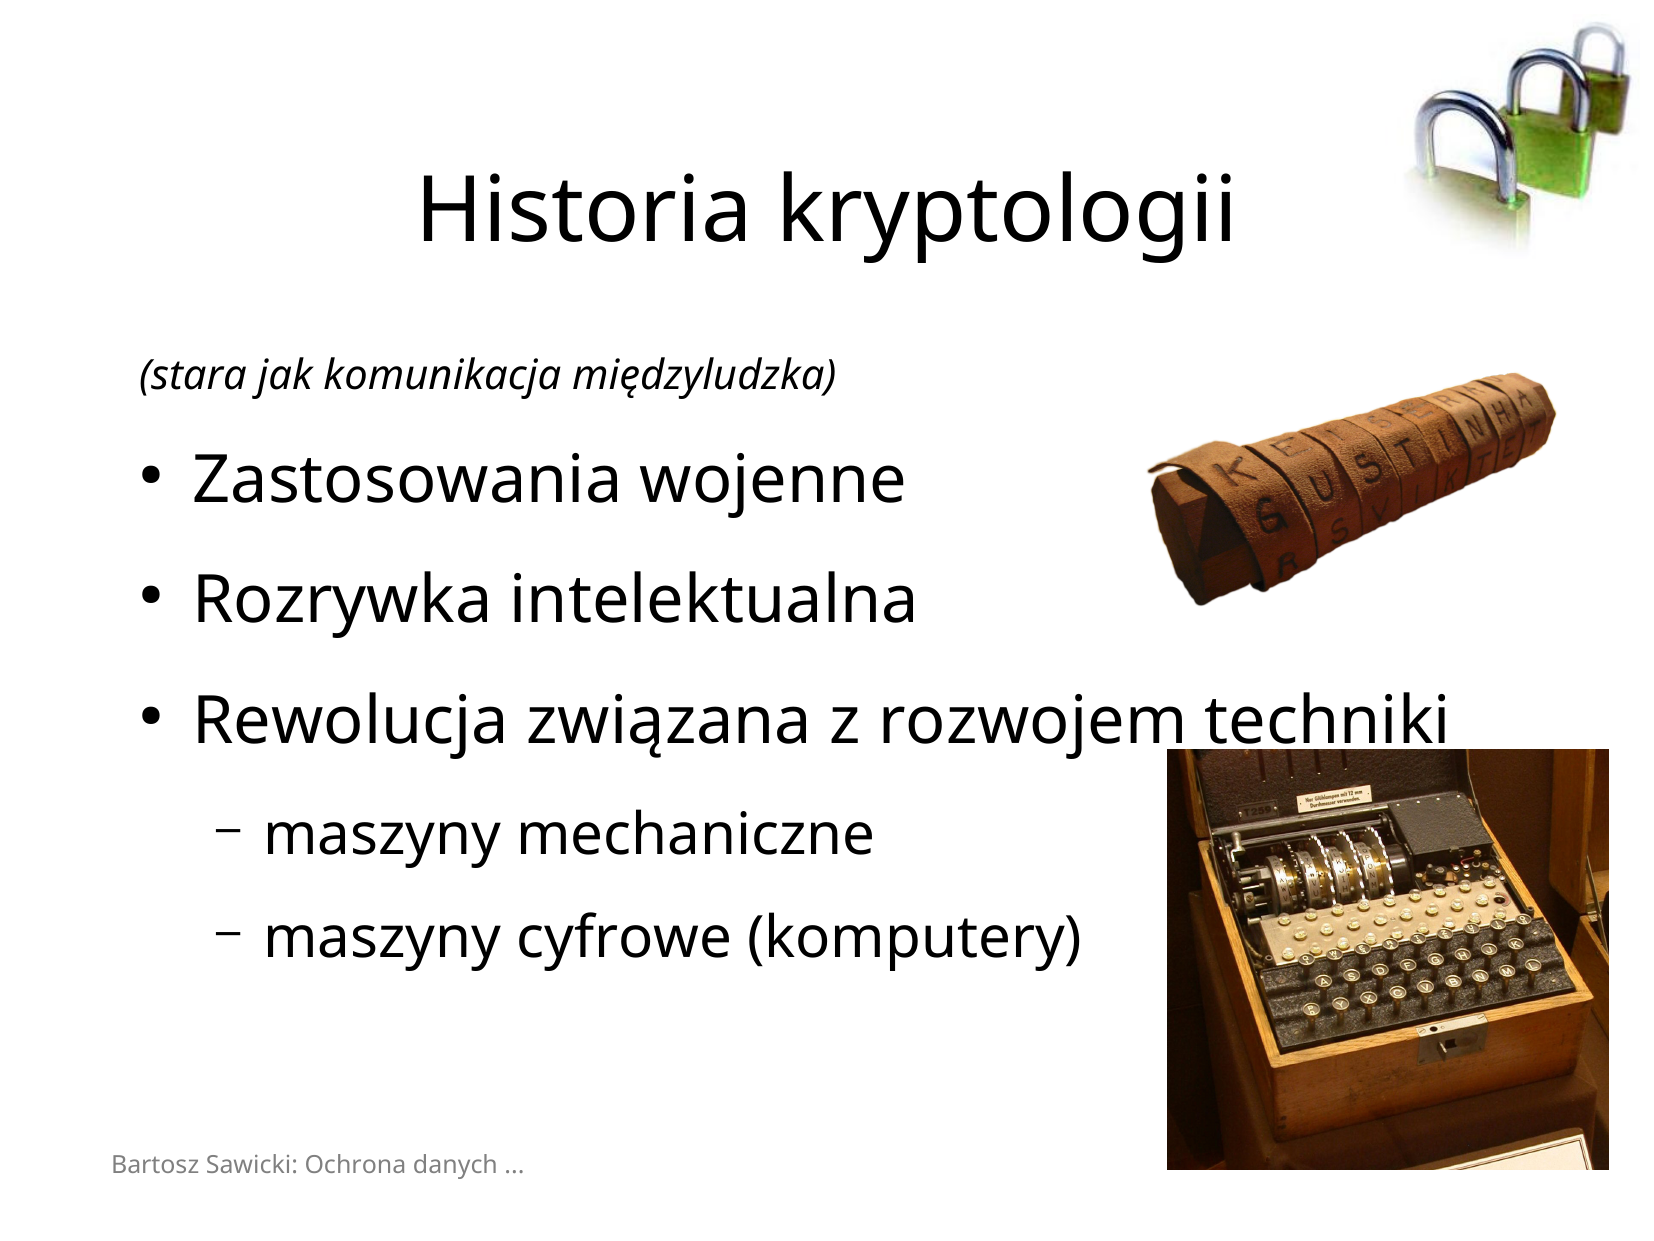

# Historia kryptologii
(stara jak komunikacja międzyludzka)
Zastosowania wojenne
Rozrywka intelektualna
Rewolucja związana z rozwojem techniki
maszyny mechaniczne
maszyny cyfrowe (komputery)